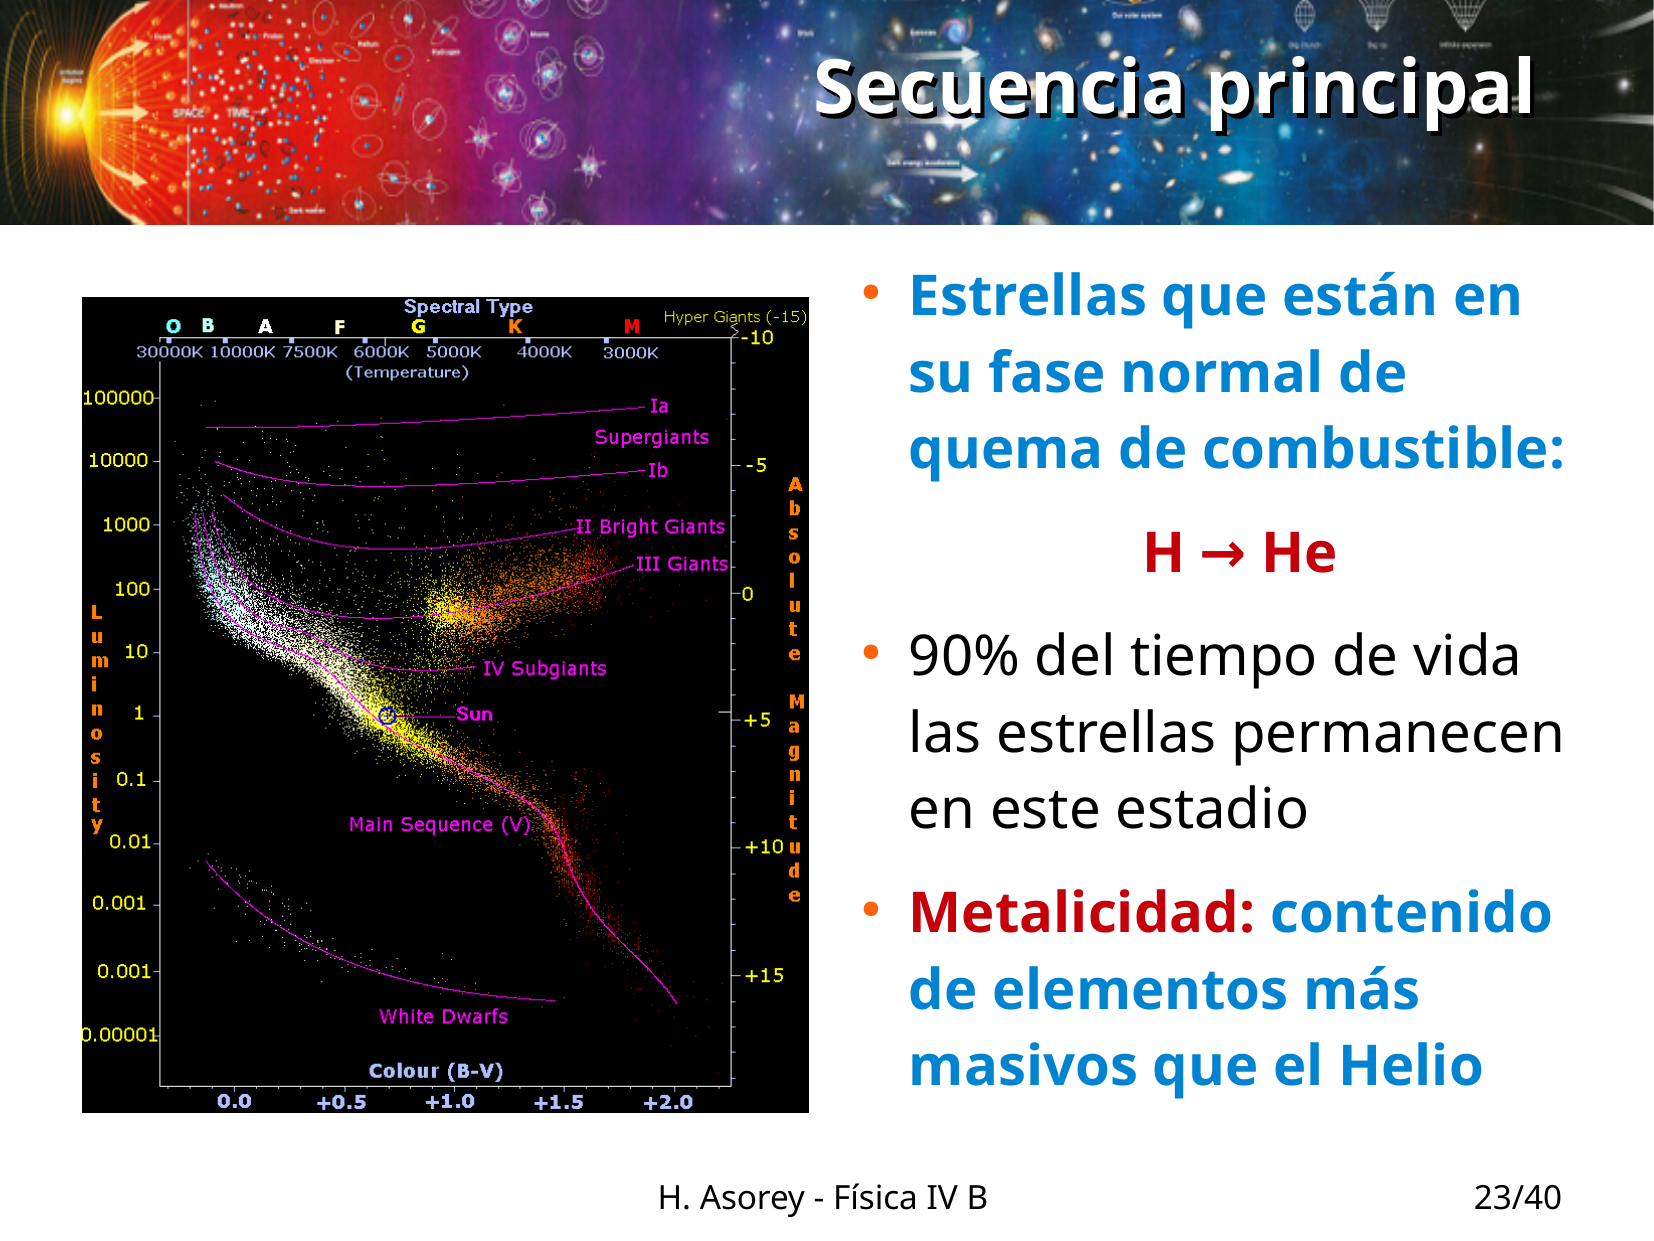

# Secuencia principal
Estrellas que están en su fase normal de quema de combustible:
H → He
90% del tiempo de vida las estrellas permanecen en este estadio
Metalicidad: contenido de elementos más masivos que el Helio
H. Asorey - Física IV B
23